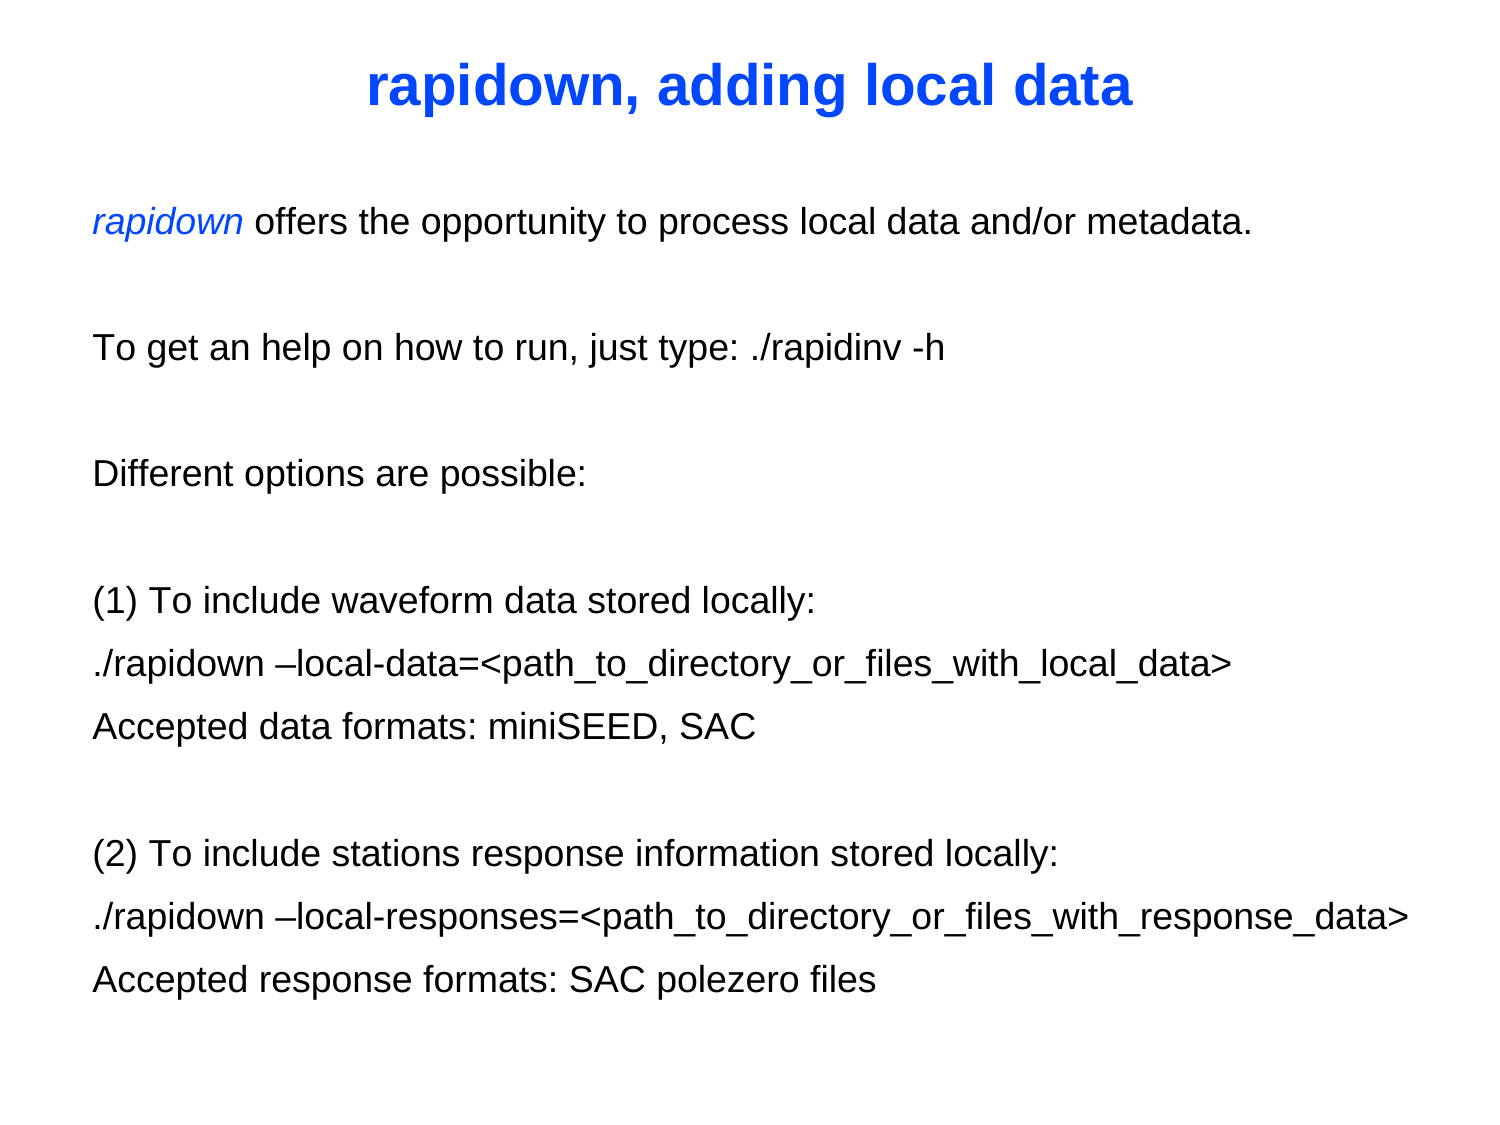

rapidown, adding local data
rapidown offers the opportunity to process local data and/or metadata.
To get an help on how to run, just type: ./rapidinv -h
Different options are possible:
(1) To include waveform data stored locally:
./rapidown –local-data=<path_to_directory_or_files_with_local_data>
Accepted data formats: miniSEED, SAC
(2) To include stations response information stored locally:
./rapidown –local-responses=<path_to_directory_or_files_with_response_data>
Accepted response formats: SAC polezero files